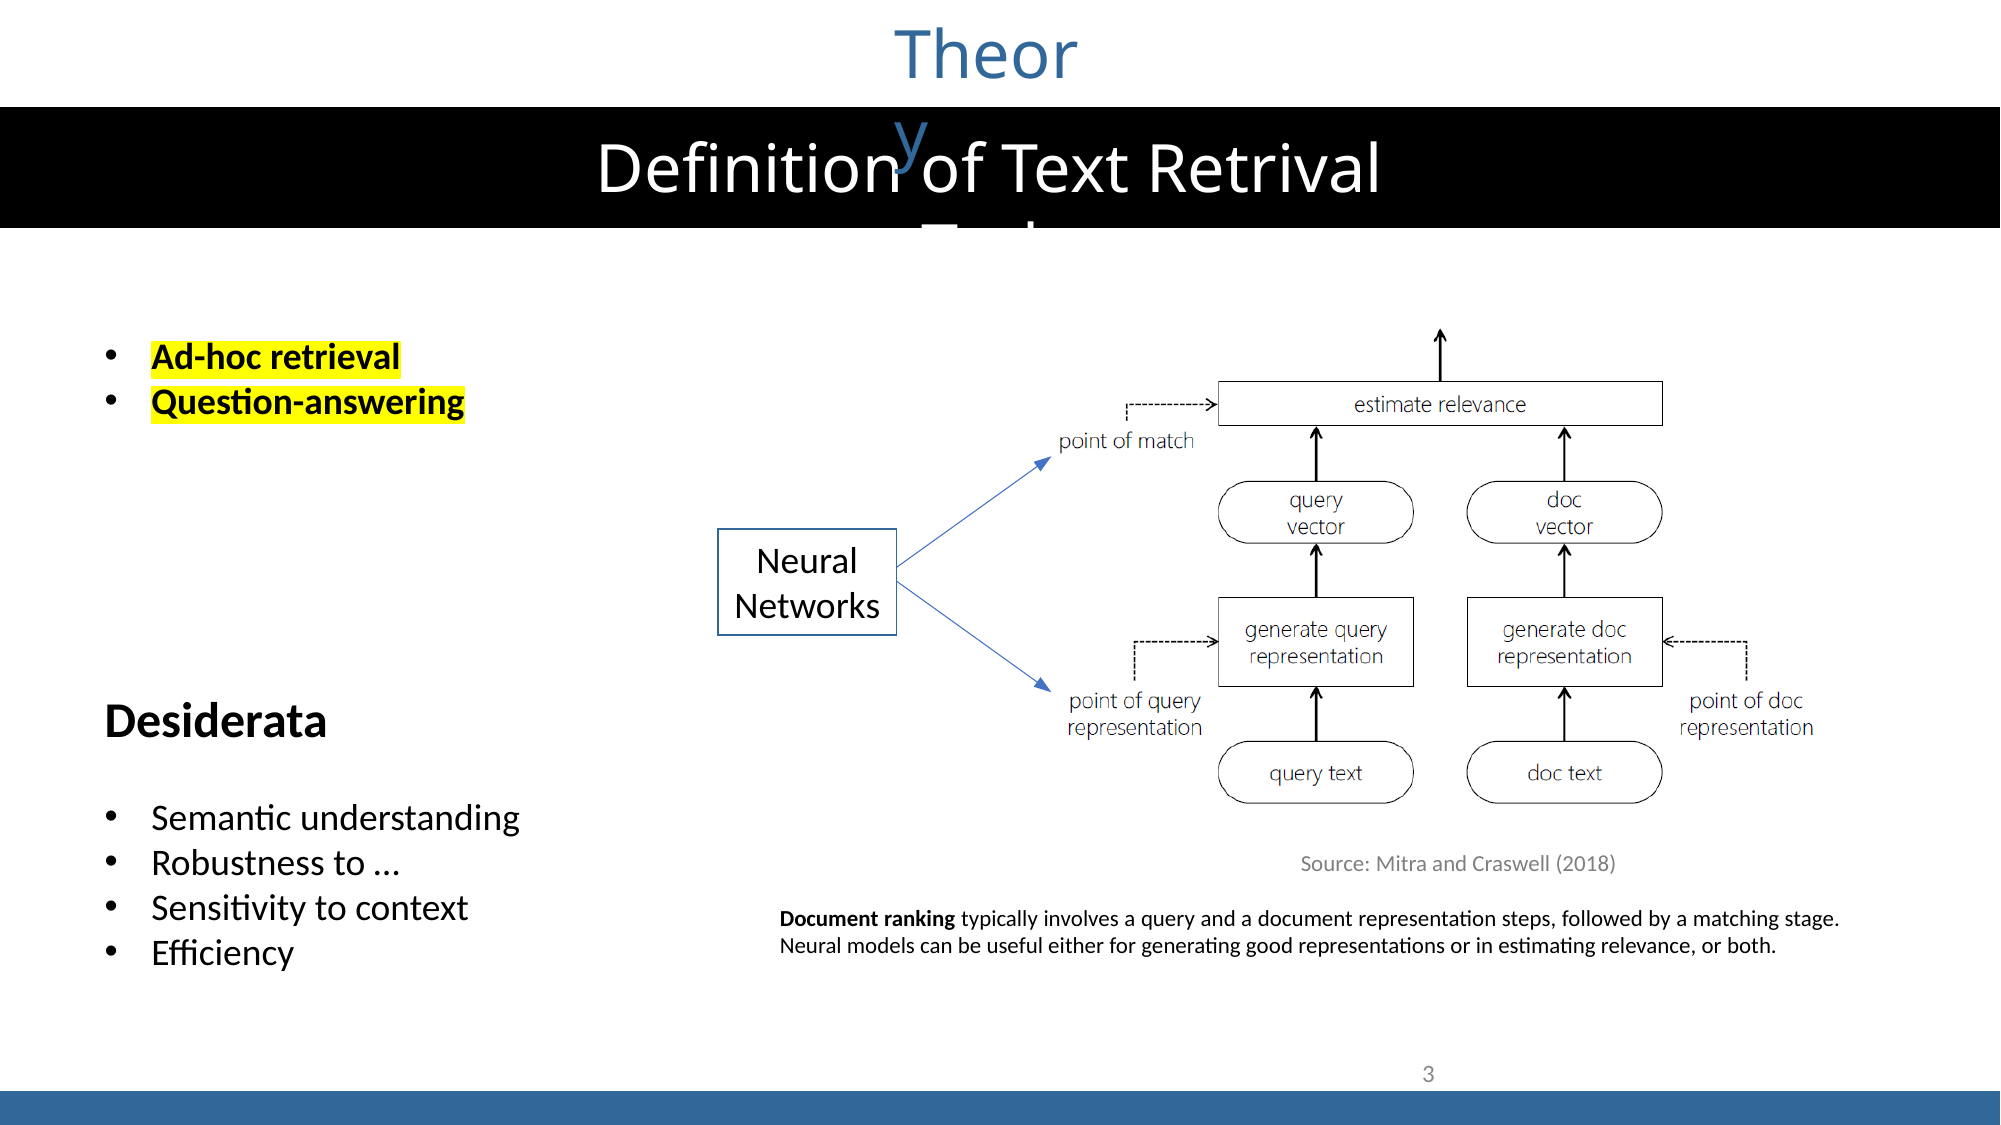

Theory
Definition of Text Retrival Task
Source: Mitra and Craswell (2018)
Document ranking typically involves a query and a document representation steps, followed by a matching stage. Neural models can be useful either for generating good representations or in estimating relevance, or both.
Neural Networks
Ad-hoc retrieval
Question-answering
Desiderata
Semantic understanding
Robustness to …
Sensitivity to context
Efficiency
1